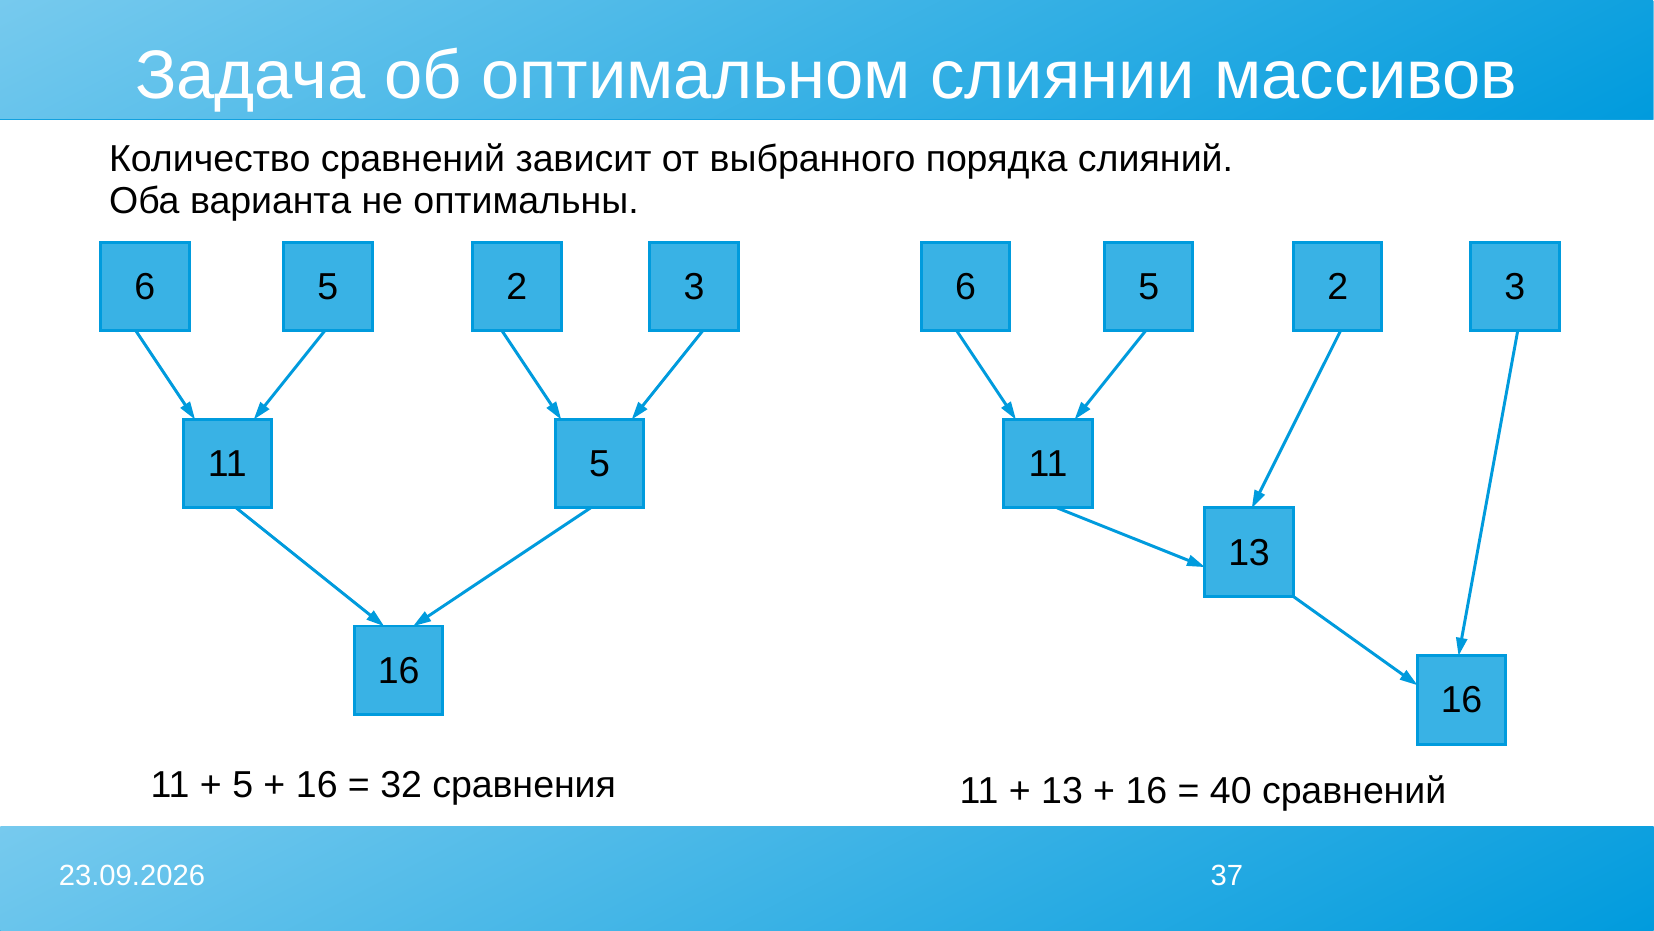

# Задача об оптимальном слиянии массивов
Количество сравнений зависит от выбранного порядка слияний.
Оба варианта не оптимальны.
6
5
2
3
6
5
2
3
11
5
11
13
16
16
11 + 5 + 16 = 32 сравнения
11 + 13 + 16 = 40 сравнений